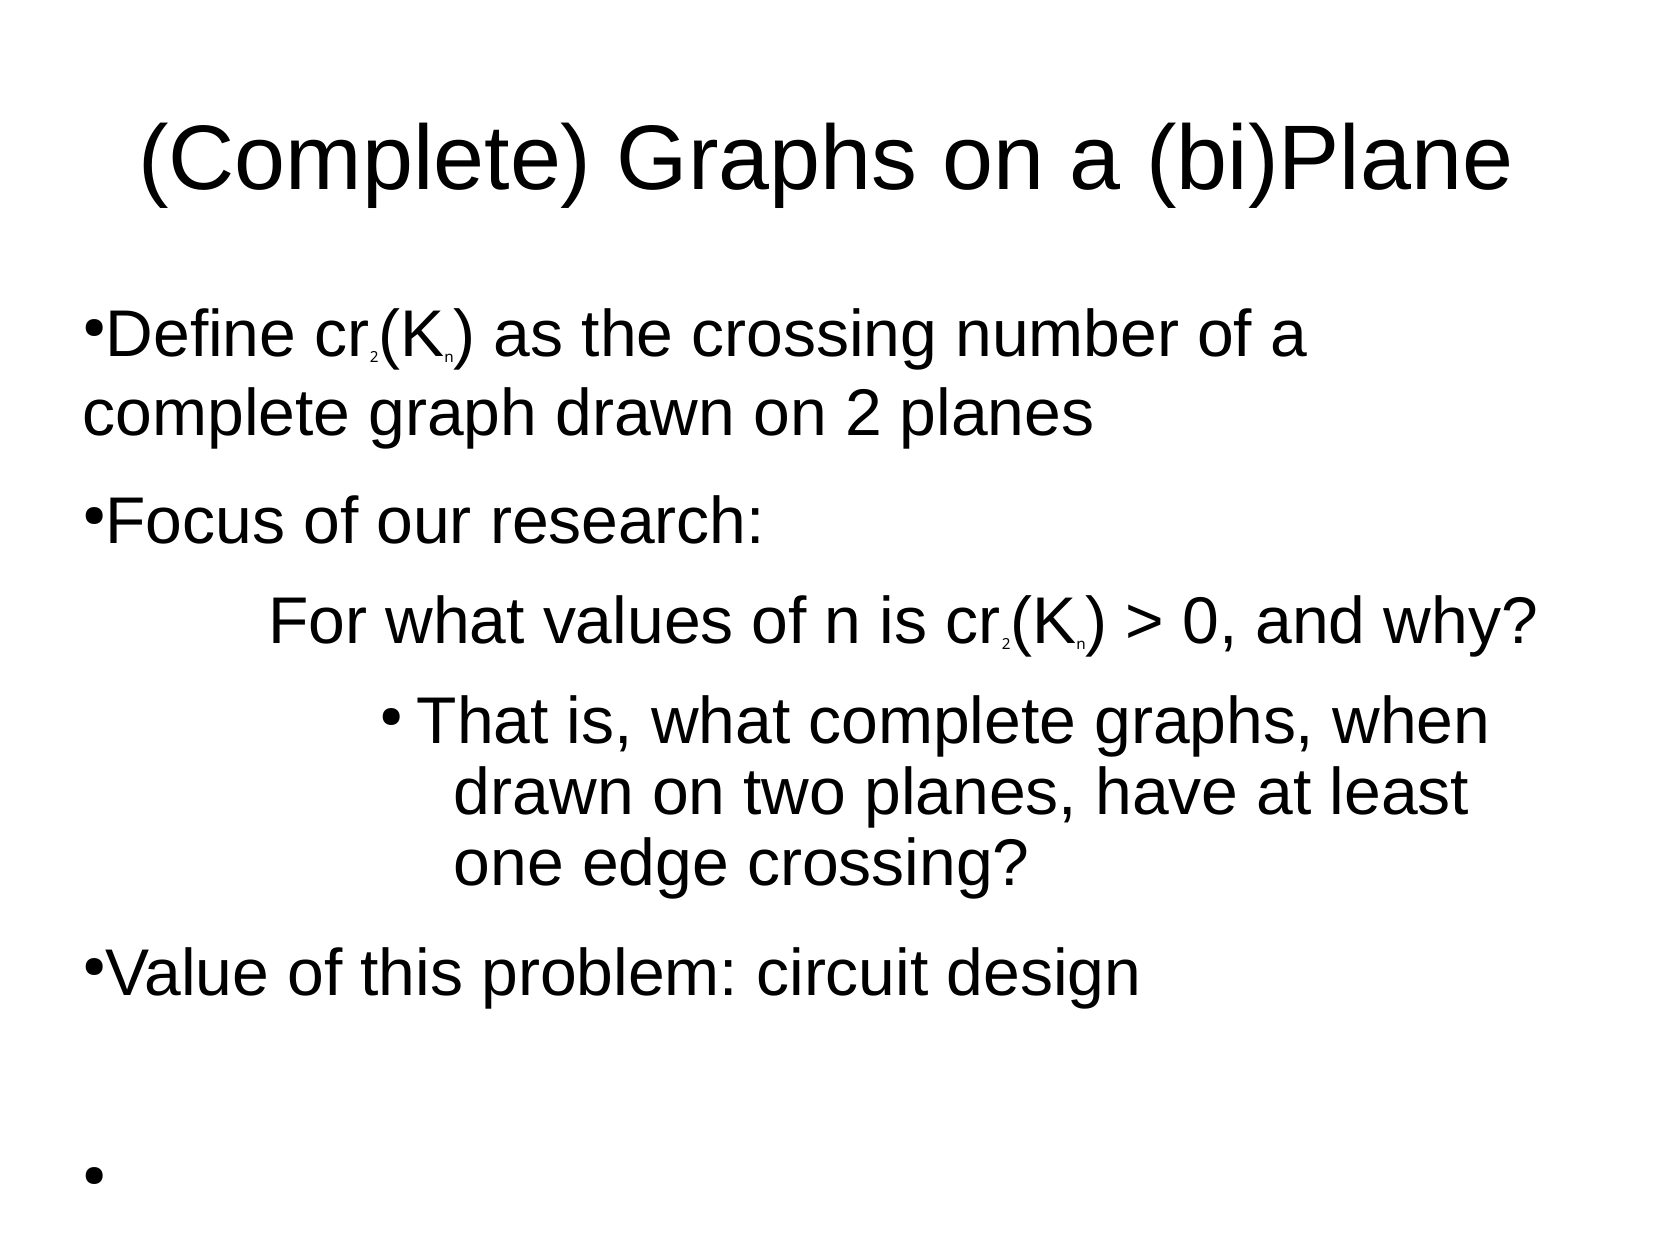

# (Complete) Graphs on a (bi)Plane
Define cr2(Kn) as the crossing number of a complete graph drawn on 2 planes
Focus of our research:
For what values of n is cr2(Kn) > 0, and why?
That is, what complete graphs, when drawn on two planes, have at least one edge crossing?
Value of this problem: circuit design